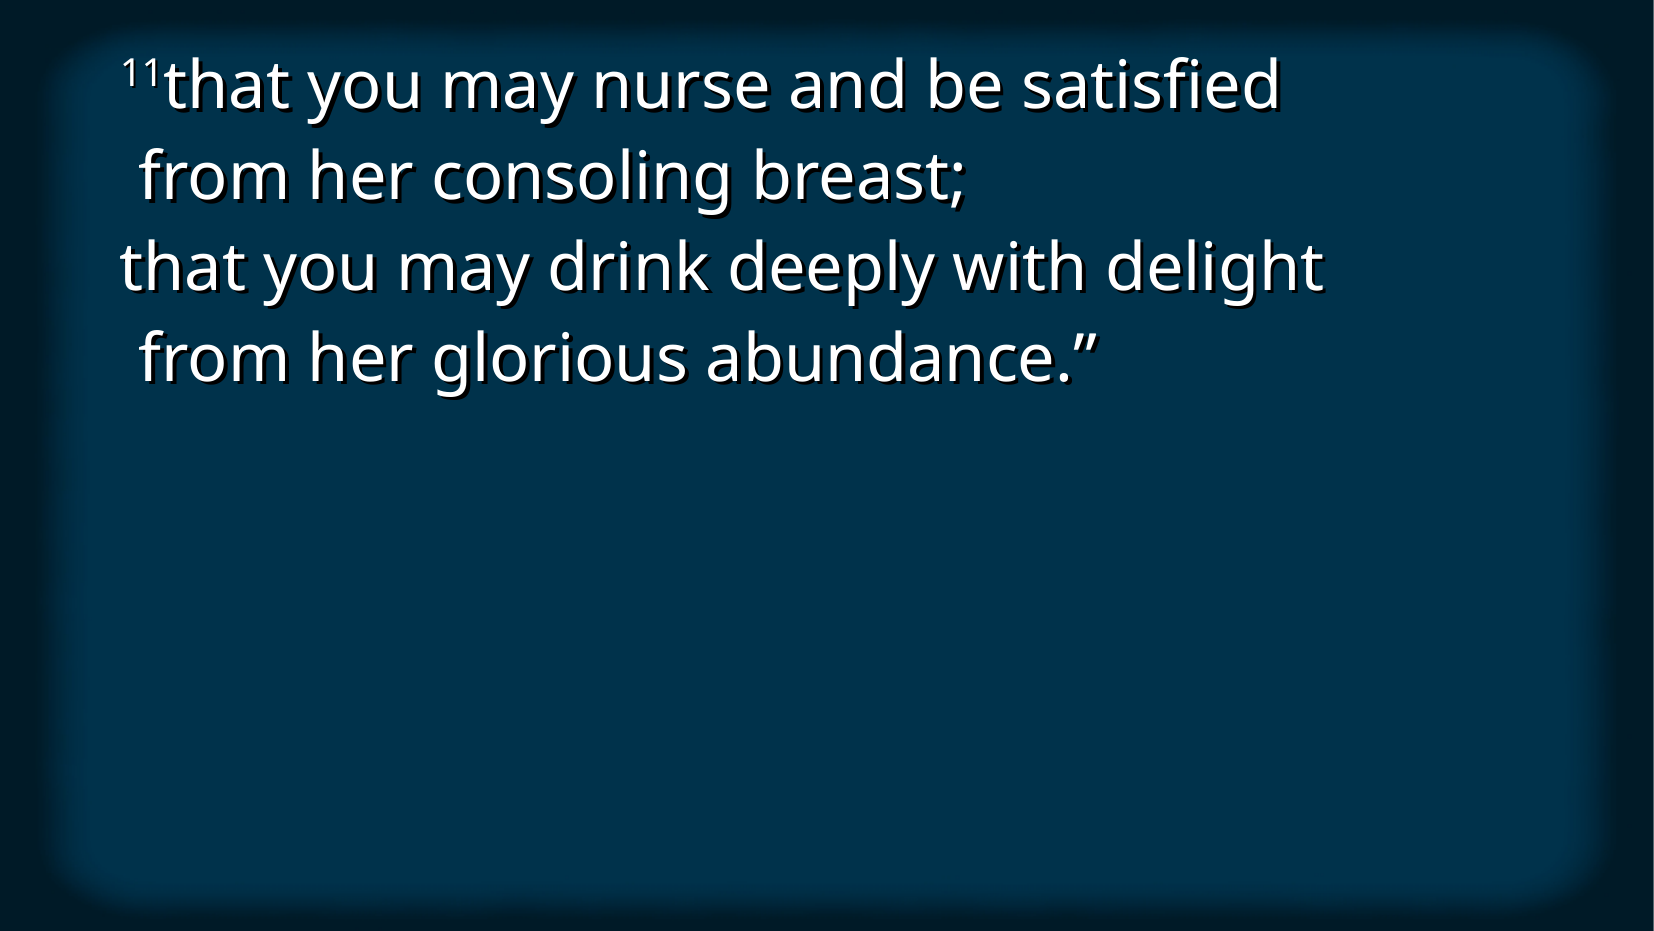

11that you may nurse and be satisfied
from her consoling breast;
that you may drink deeply with delight
from her glorious abundance.”